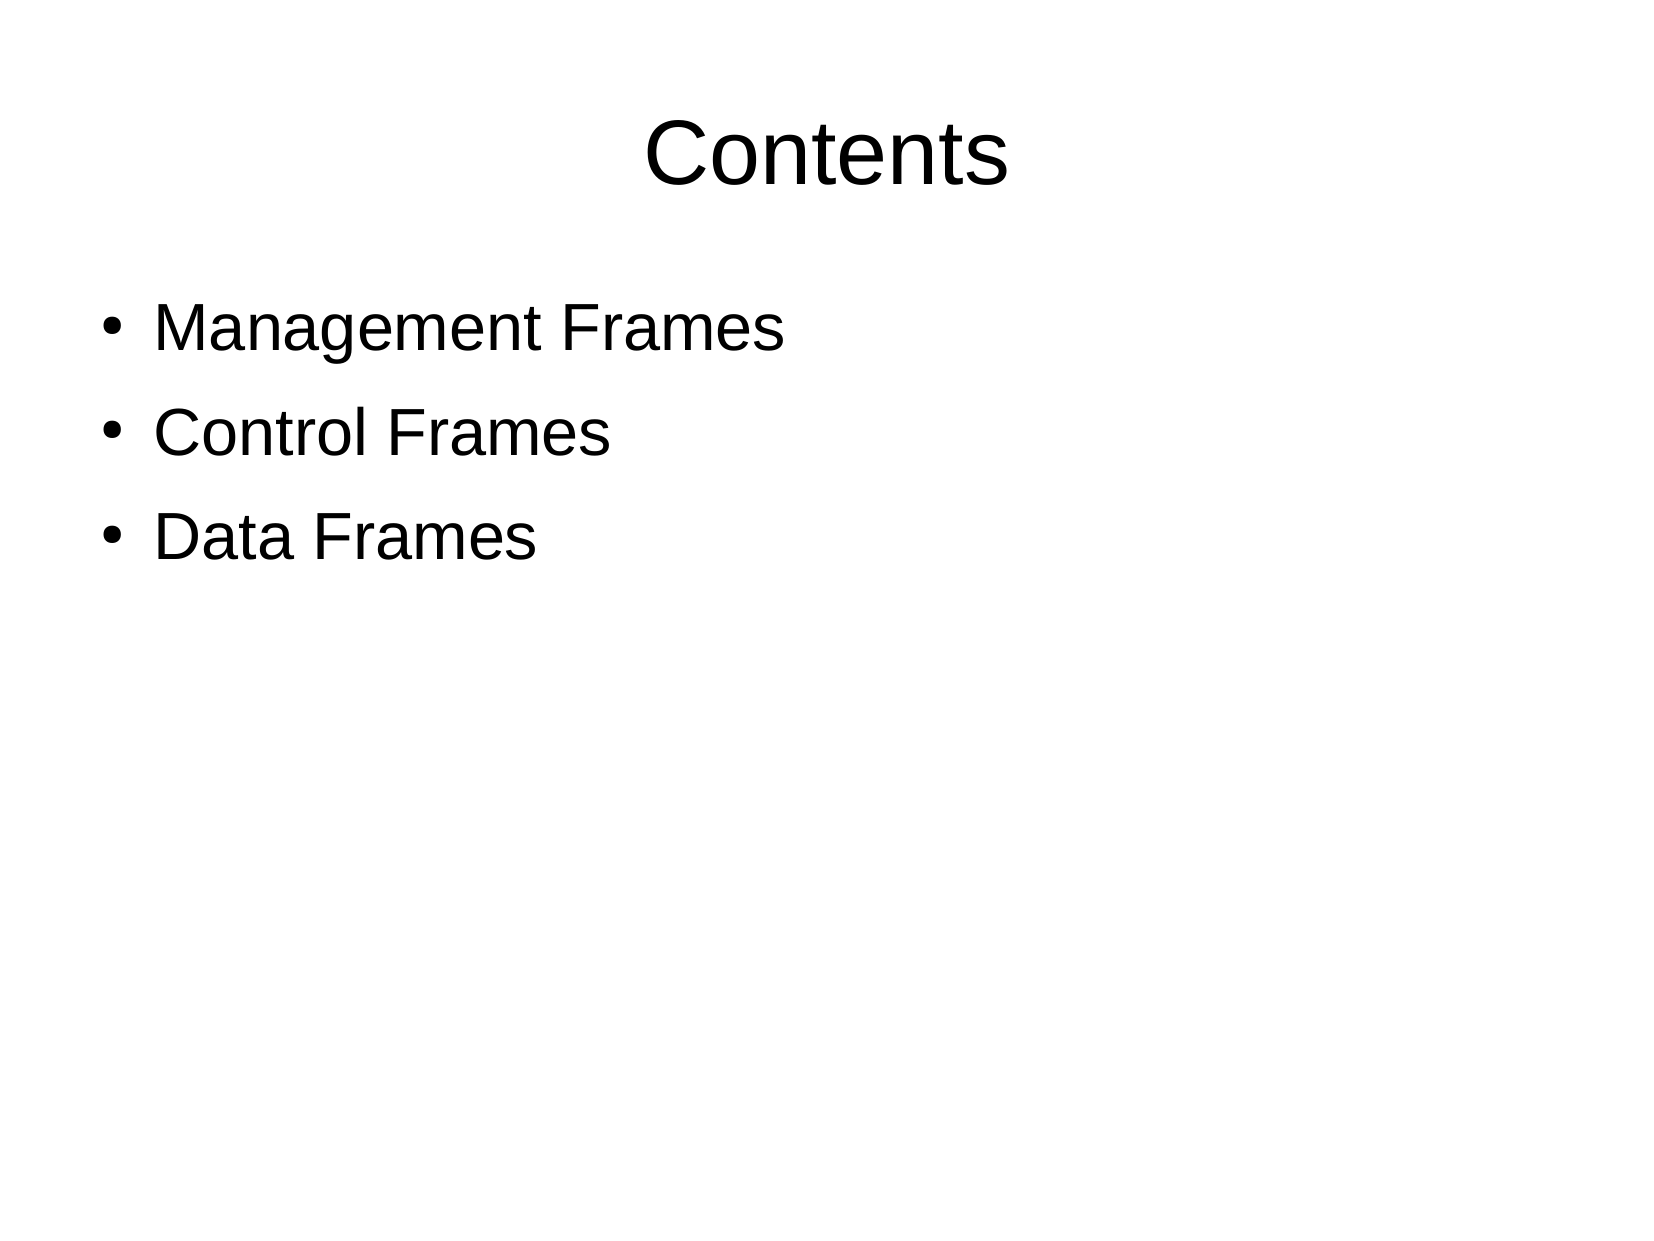

# Contents
Management Frames
Control Frames
Data Frames